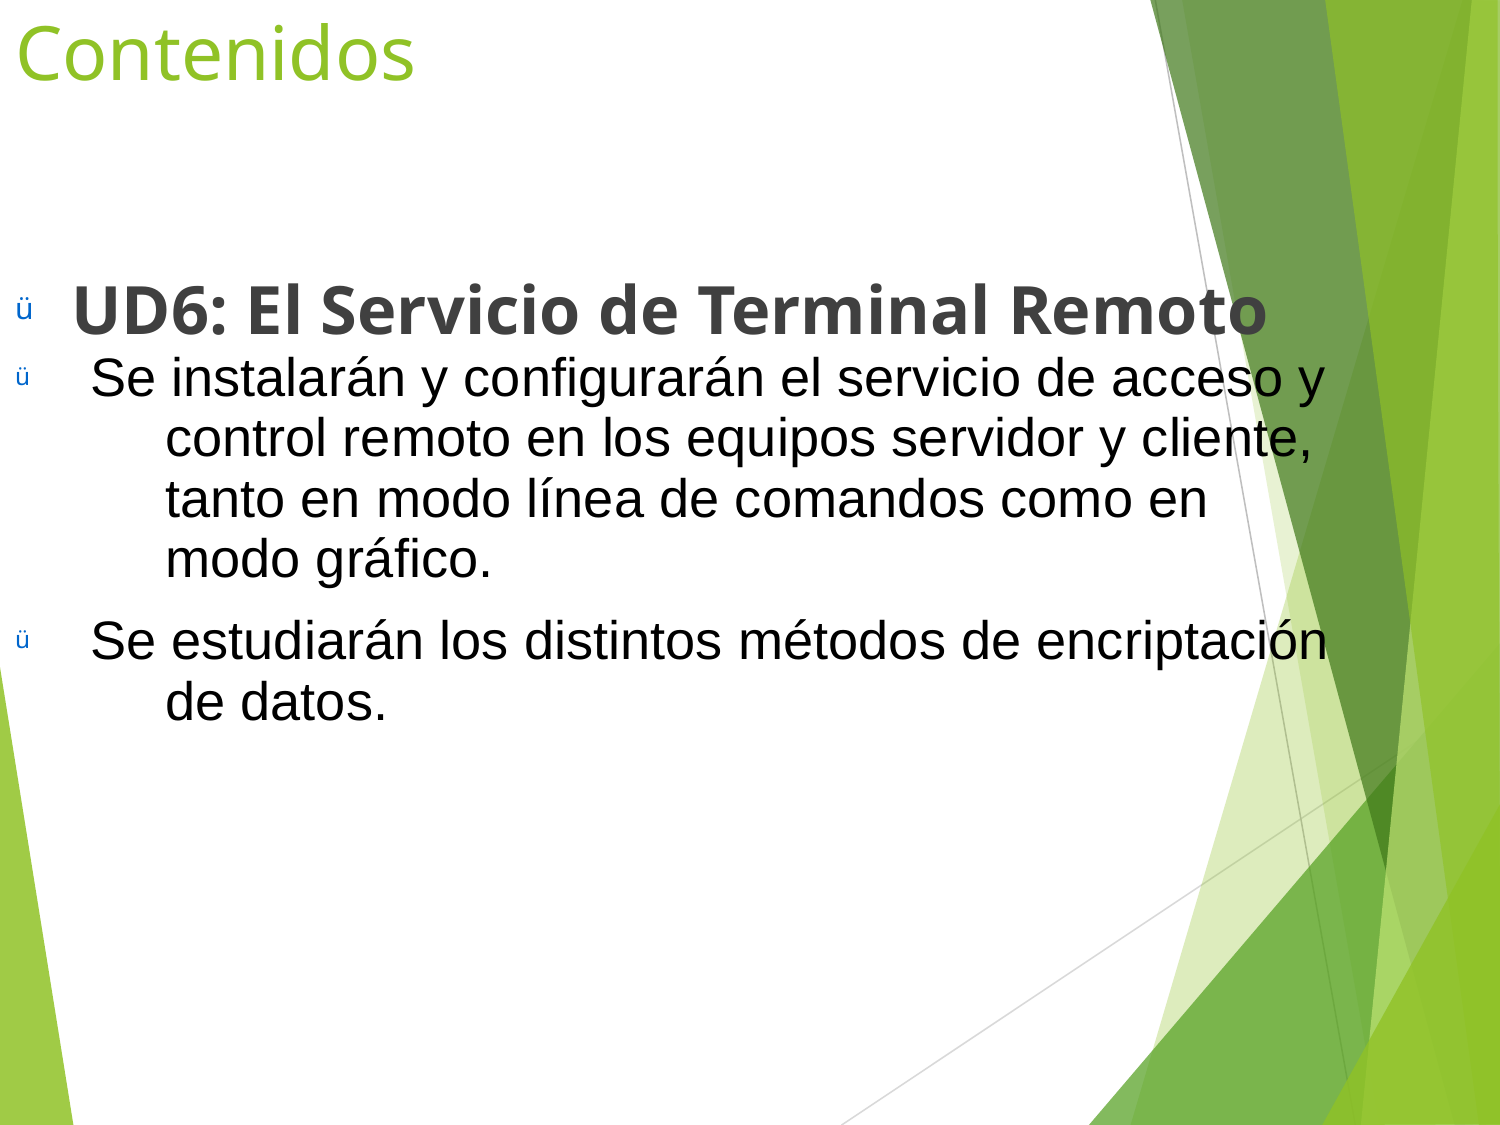

# Contenidos
UD6: El Servicio de Terminal Remoto
Se instalarán y configurarán el servicio de acceso y control remoto en los equipos servidor y cliente, tanto en modo línea de comandos como en modo gráfico.
Se estudiarán los distintos métodos de encriptación de datos.